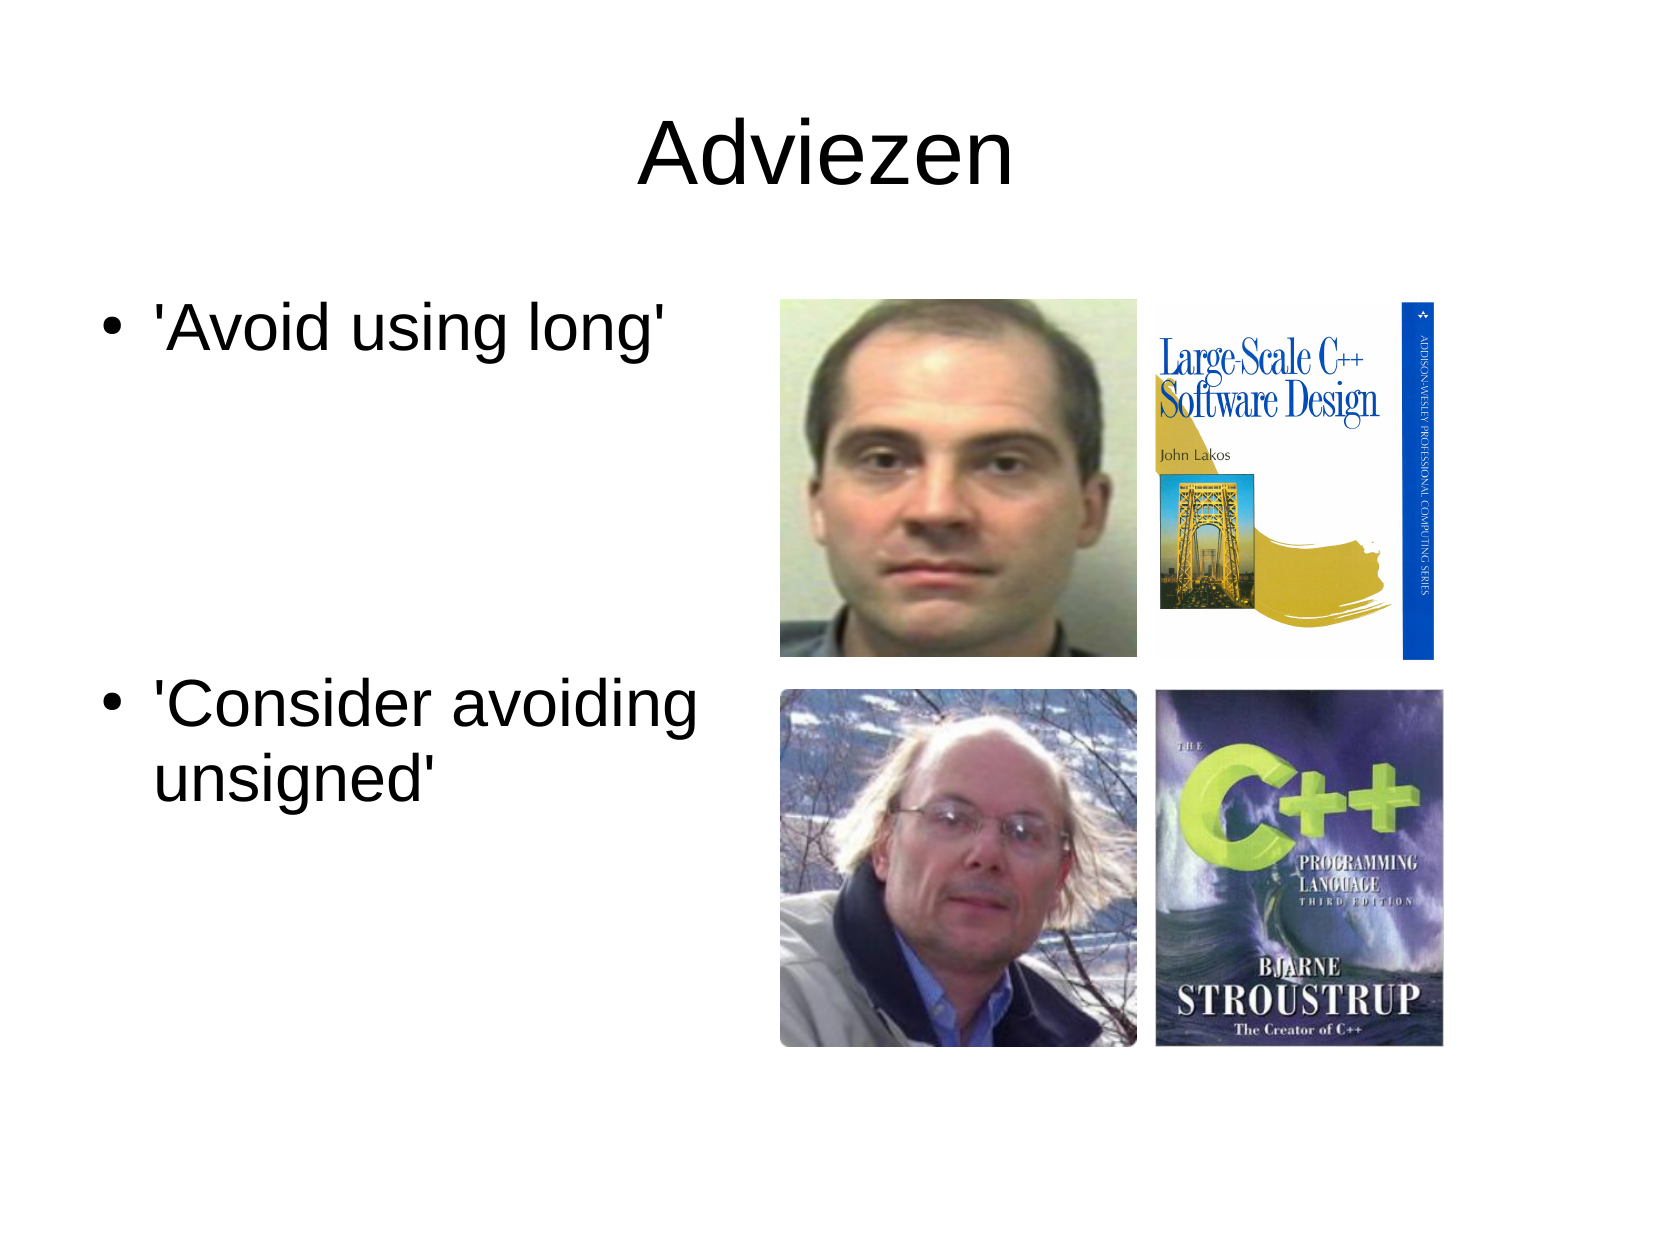

# Adviezen
'Avoid using long'
'Consider avoiding unsigned'